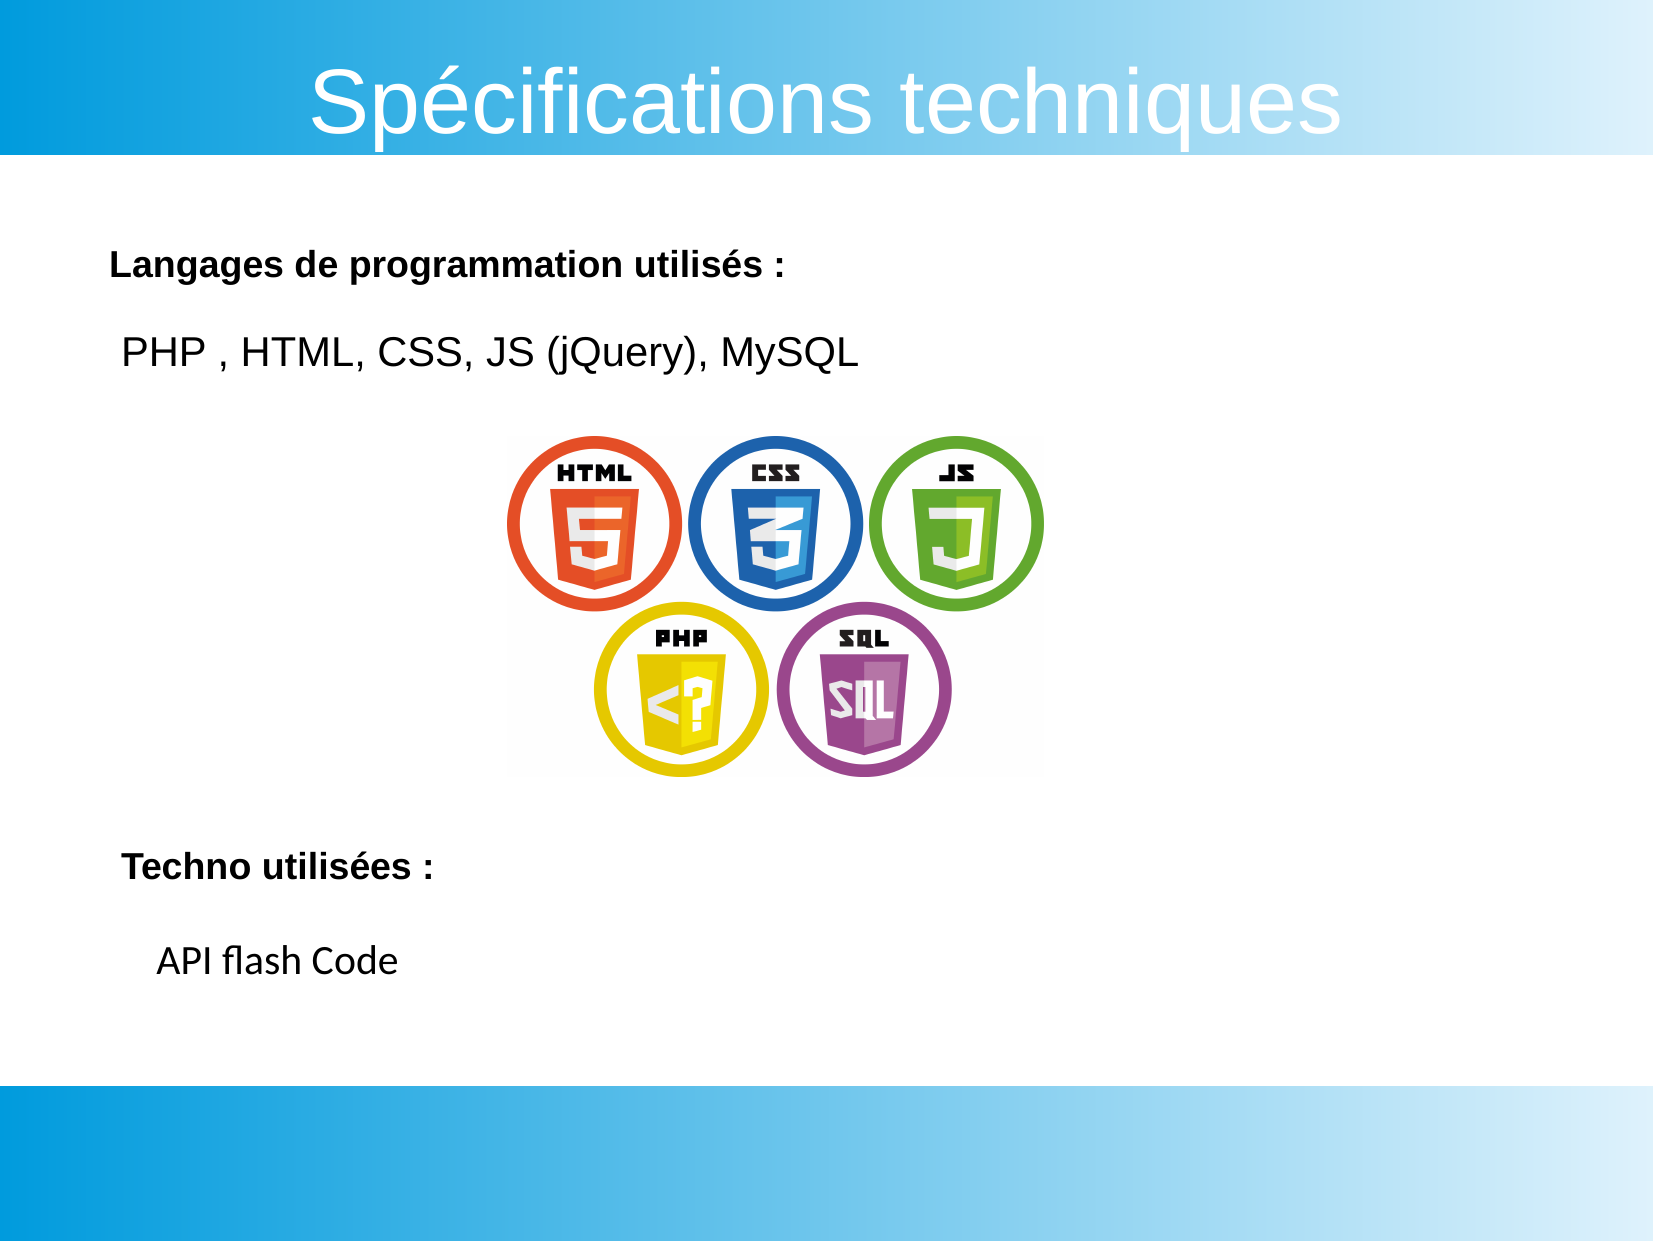

# Spécifications techniques
Langages de programmation utilisés :
PHP , HTML, CSS, JS (jQuery), MySQL
Techno utilisées :
API flash Code